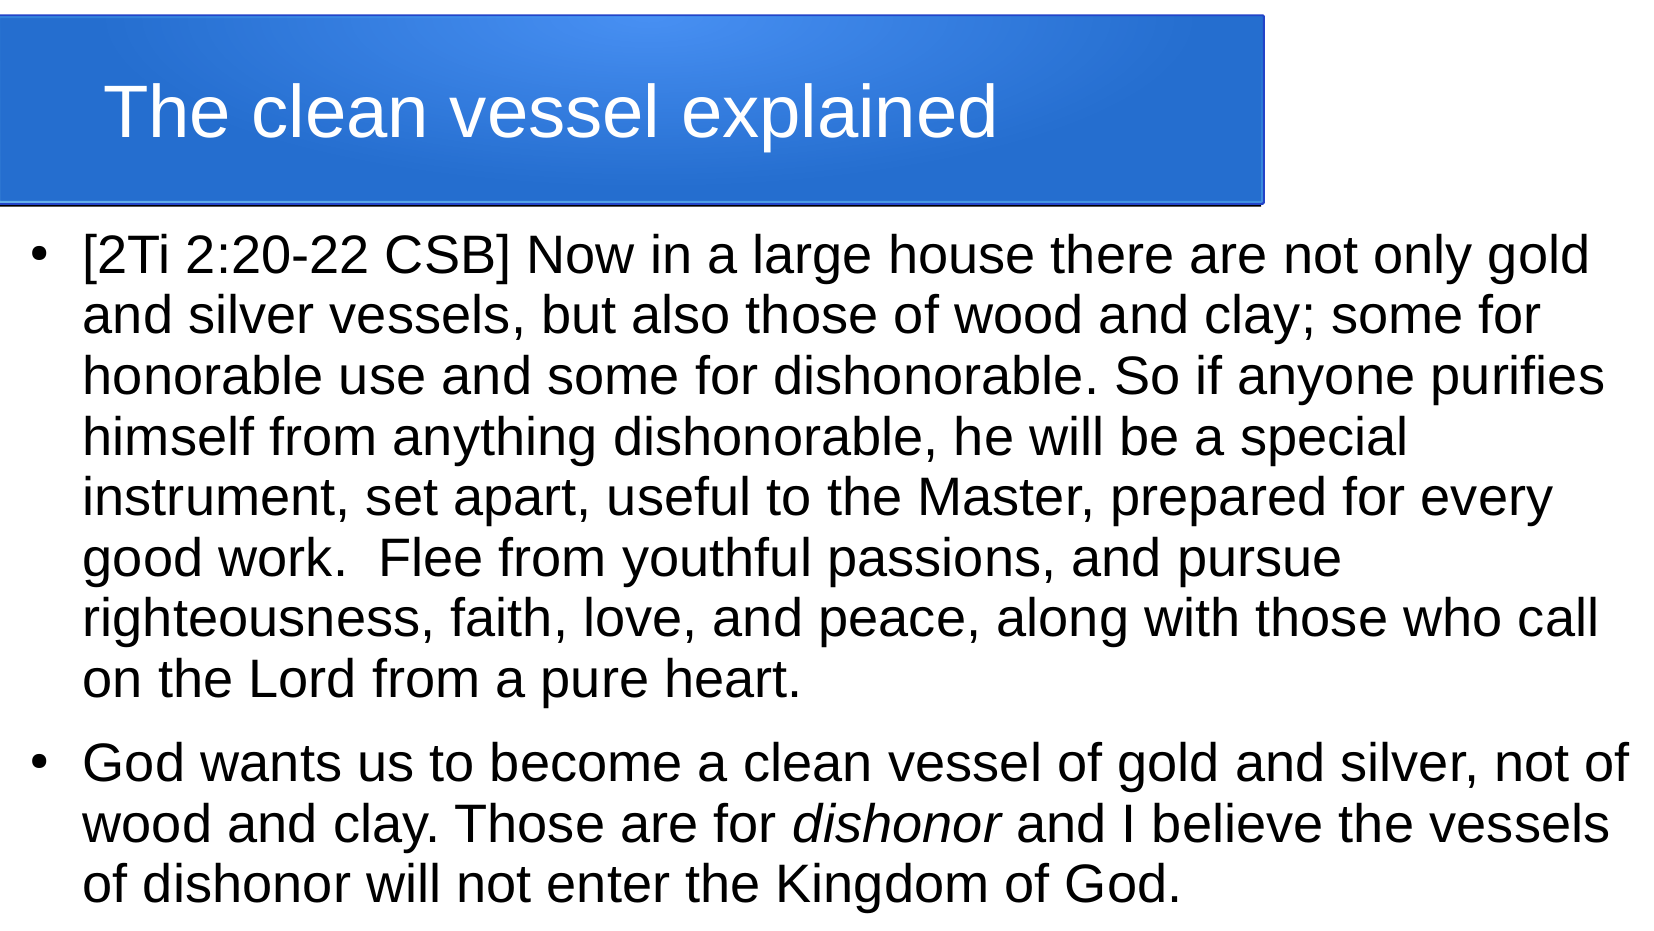

# The clean vessel explained
[2Ti 2:20-22 CSB] Now in a large house there are not only gold and silver vessels, but also those of wood and clay; some for honorable use and some for dishonorable. So if anyone purifies himself from anything dishonorable, he will be a special instrument, set apart, useful to the Master, prepared for every good work. Flee from youthful passions, and pursue righteousness, faith, love, and peace, along with those who call on the Lord from a pure heart.
God wants us to become a clean vessel of gold and silver, not of wood and clay. Those are for dishonor and I believe the vessels of dishonor will not enter the Kingdom of God.